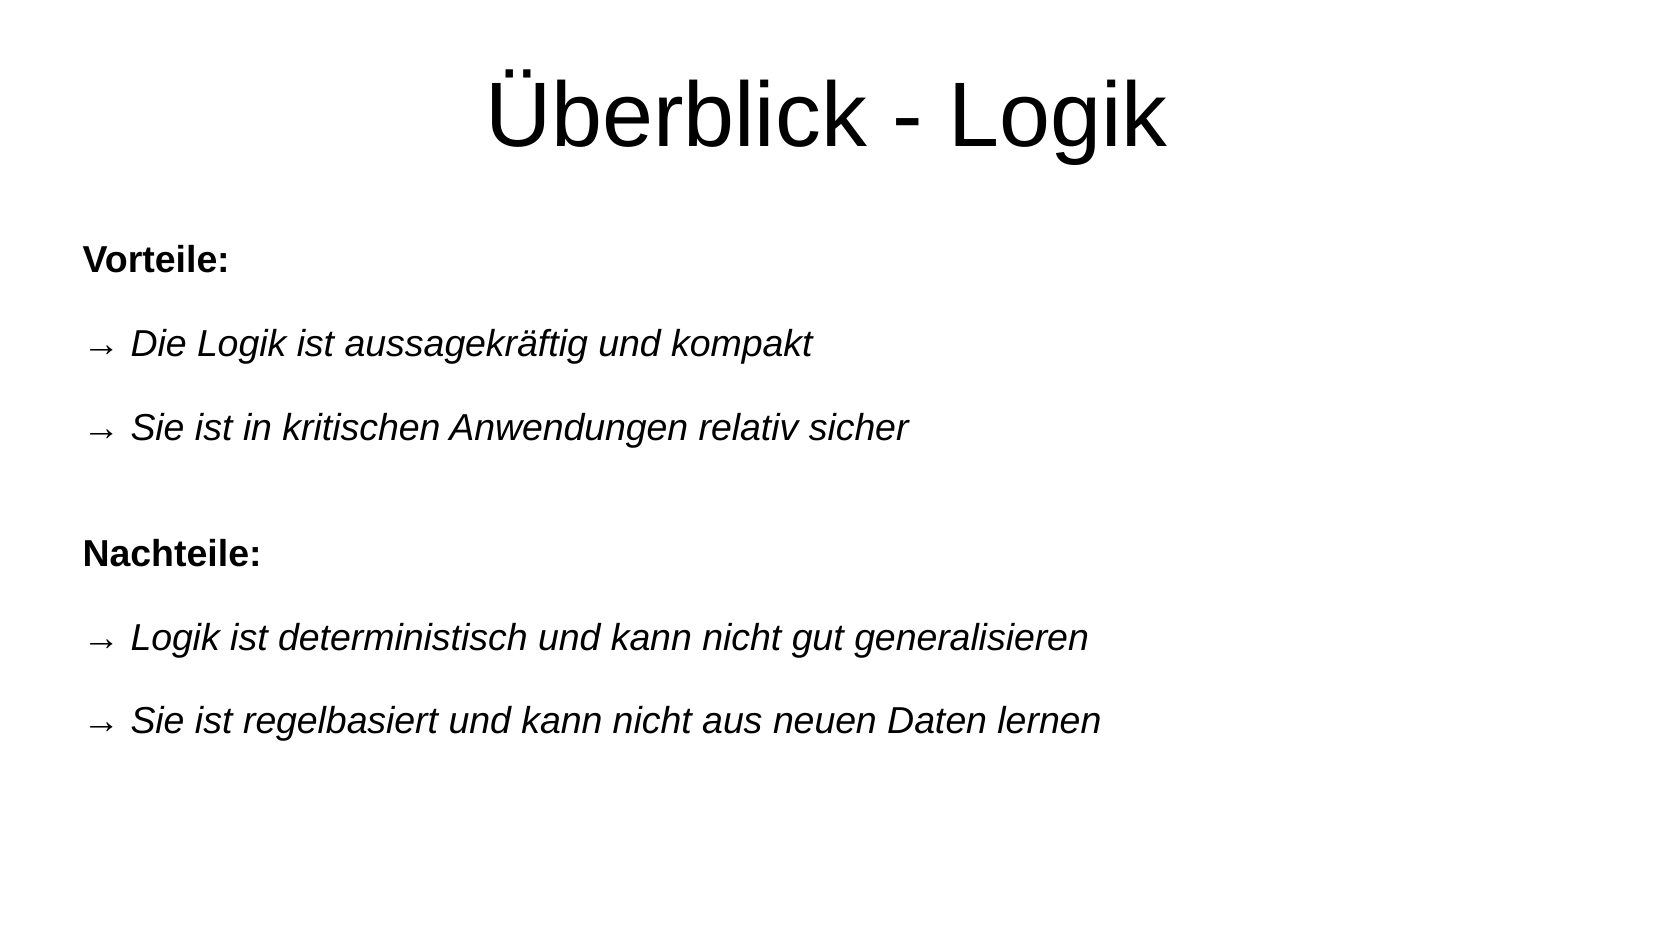

# Überblick - Logik
Vorteile:
→ Die Logik ist aussagekräftig und kompakt
→ Sie ist in kritischen Anwendungen relativ sicher
Nachteile:
→ Logik ist deterministisch und kann nicht gut generalisieren
→ Sie ist regelbasiert und kann nicht aus neuen Daten lernen